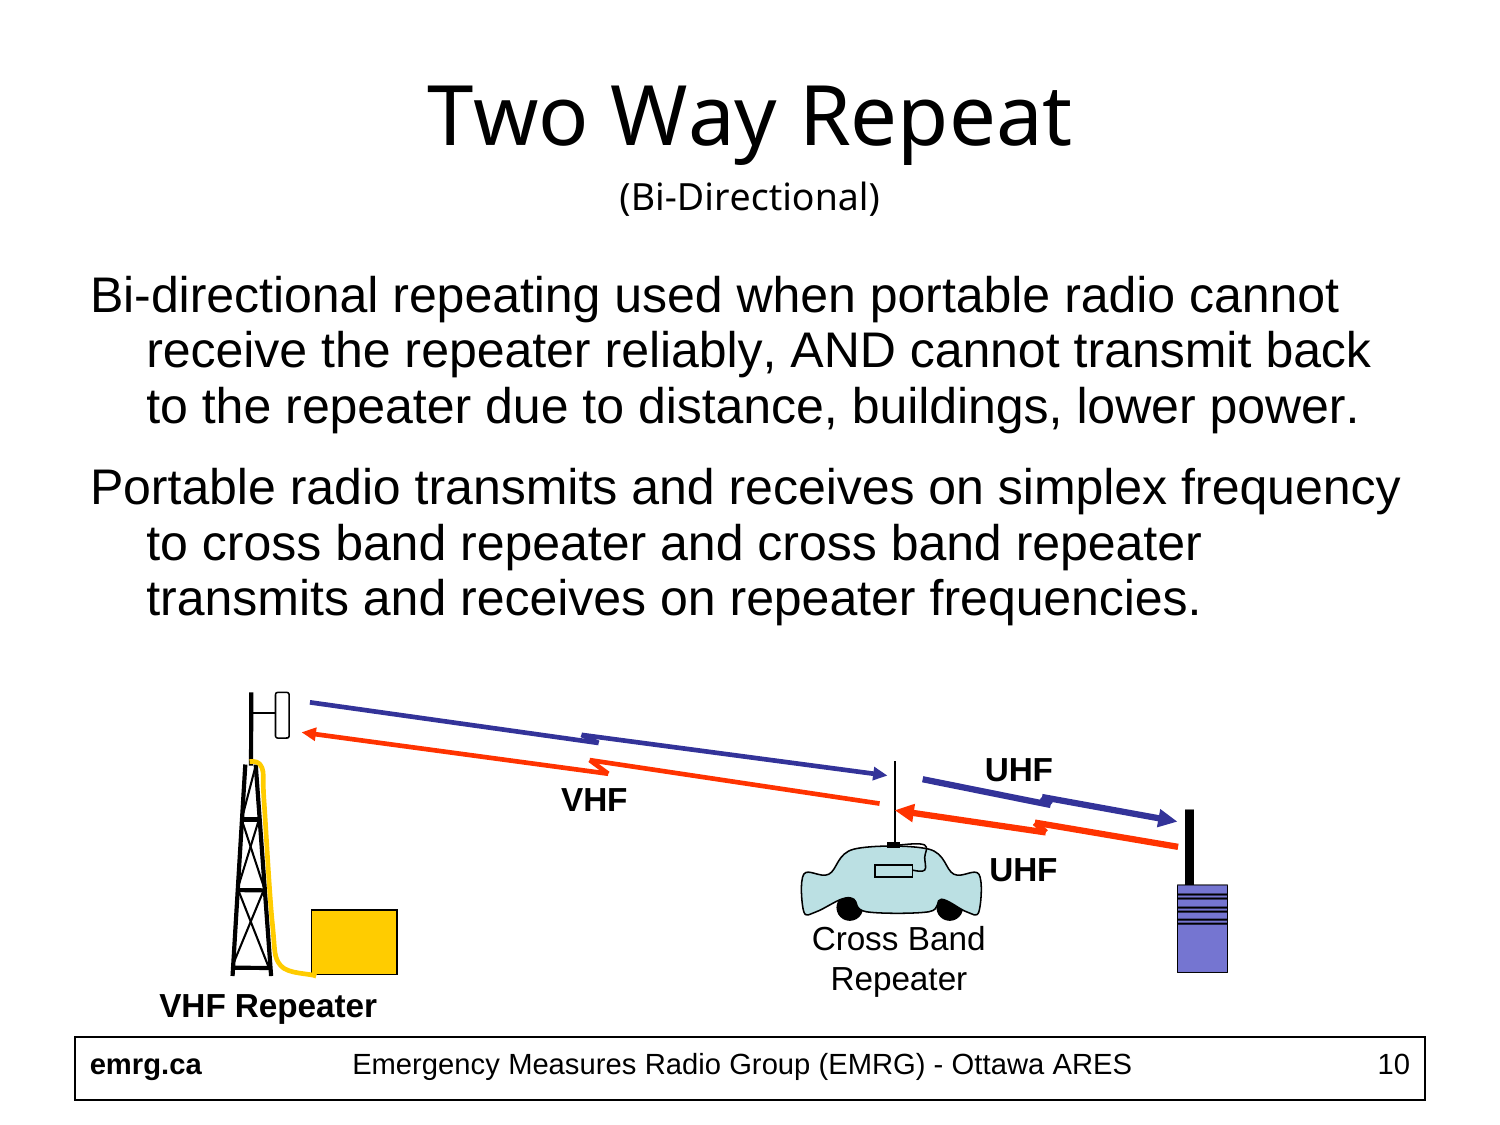

# Two Way Repeat (Bi-Directional)
Bi-directional repeating used when portable radio cannot receive the repeater reliably, AND cannot transmit back to the repeater due to distance, buildings, lower power.
Portable radio transmits and receives on simplex frequency to cross band repeater and cross band repeater transmits and receives on repeater frequencies.
UHF
VHF
UHF
Cross Band Repeater
VHF Repeater
Emergency Measures Radio Group (EMRG) - Ottawa ARES